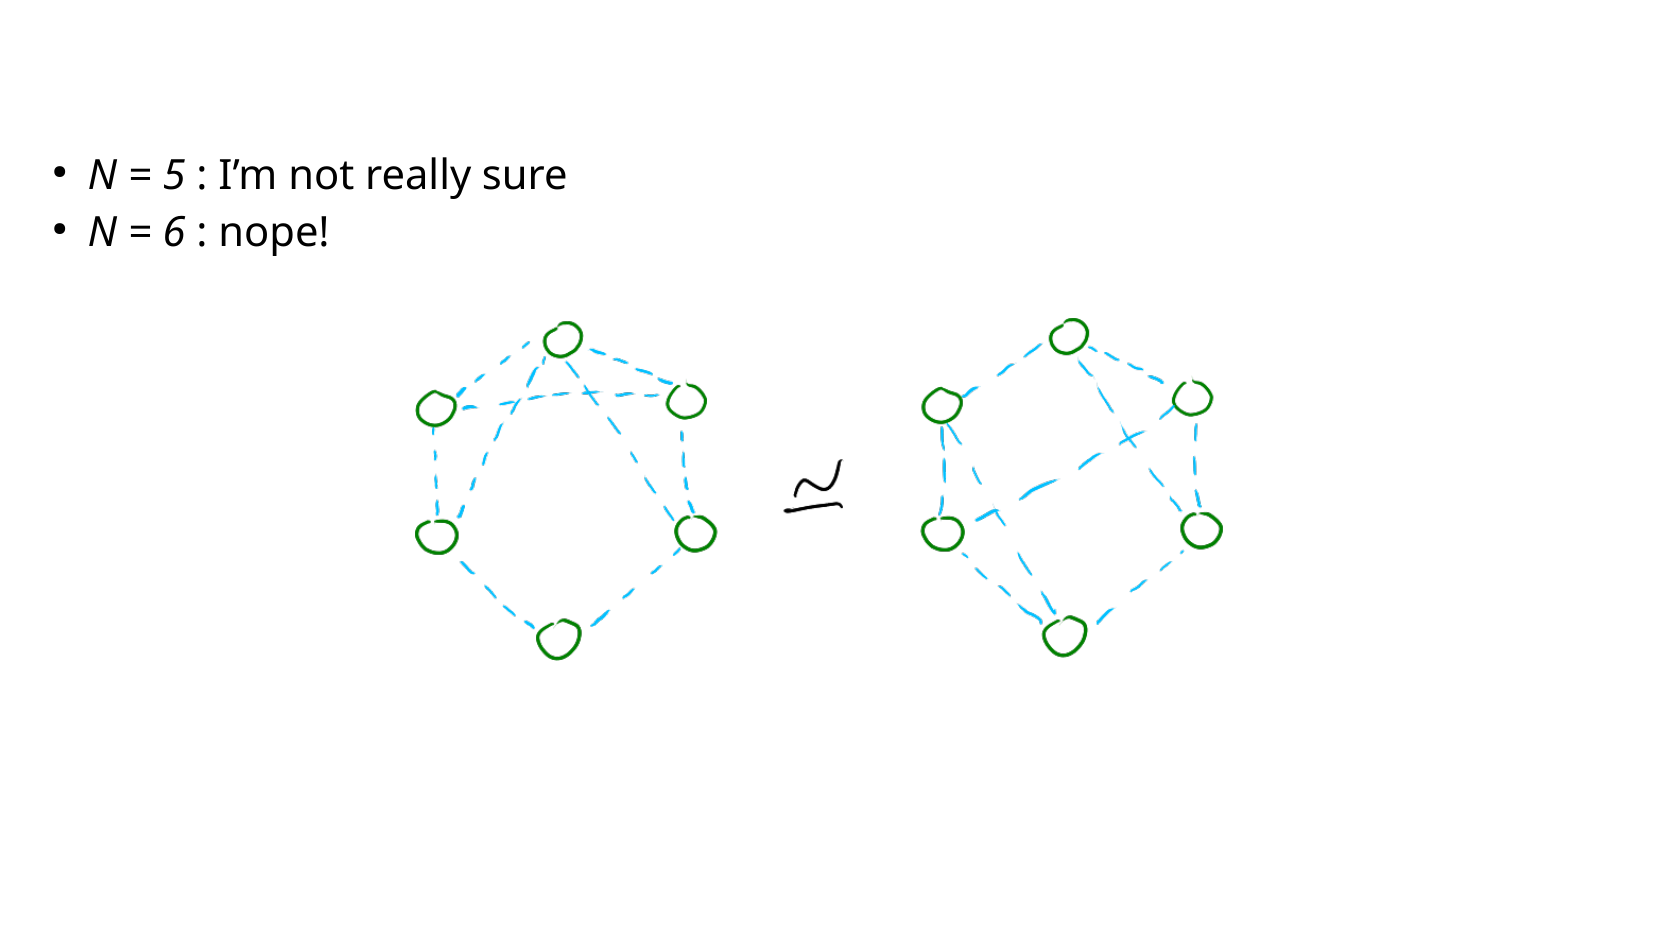

N = 5 : I’m not really sure
N = 6 : nope!